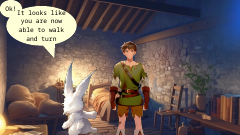

Ok!
It looks like you are now able to walk and turn